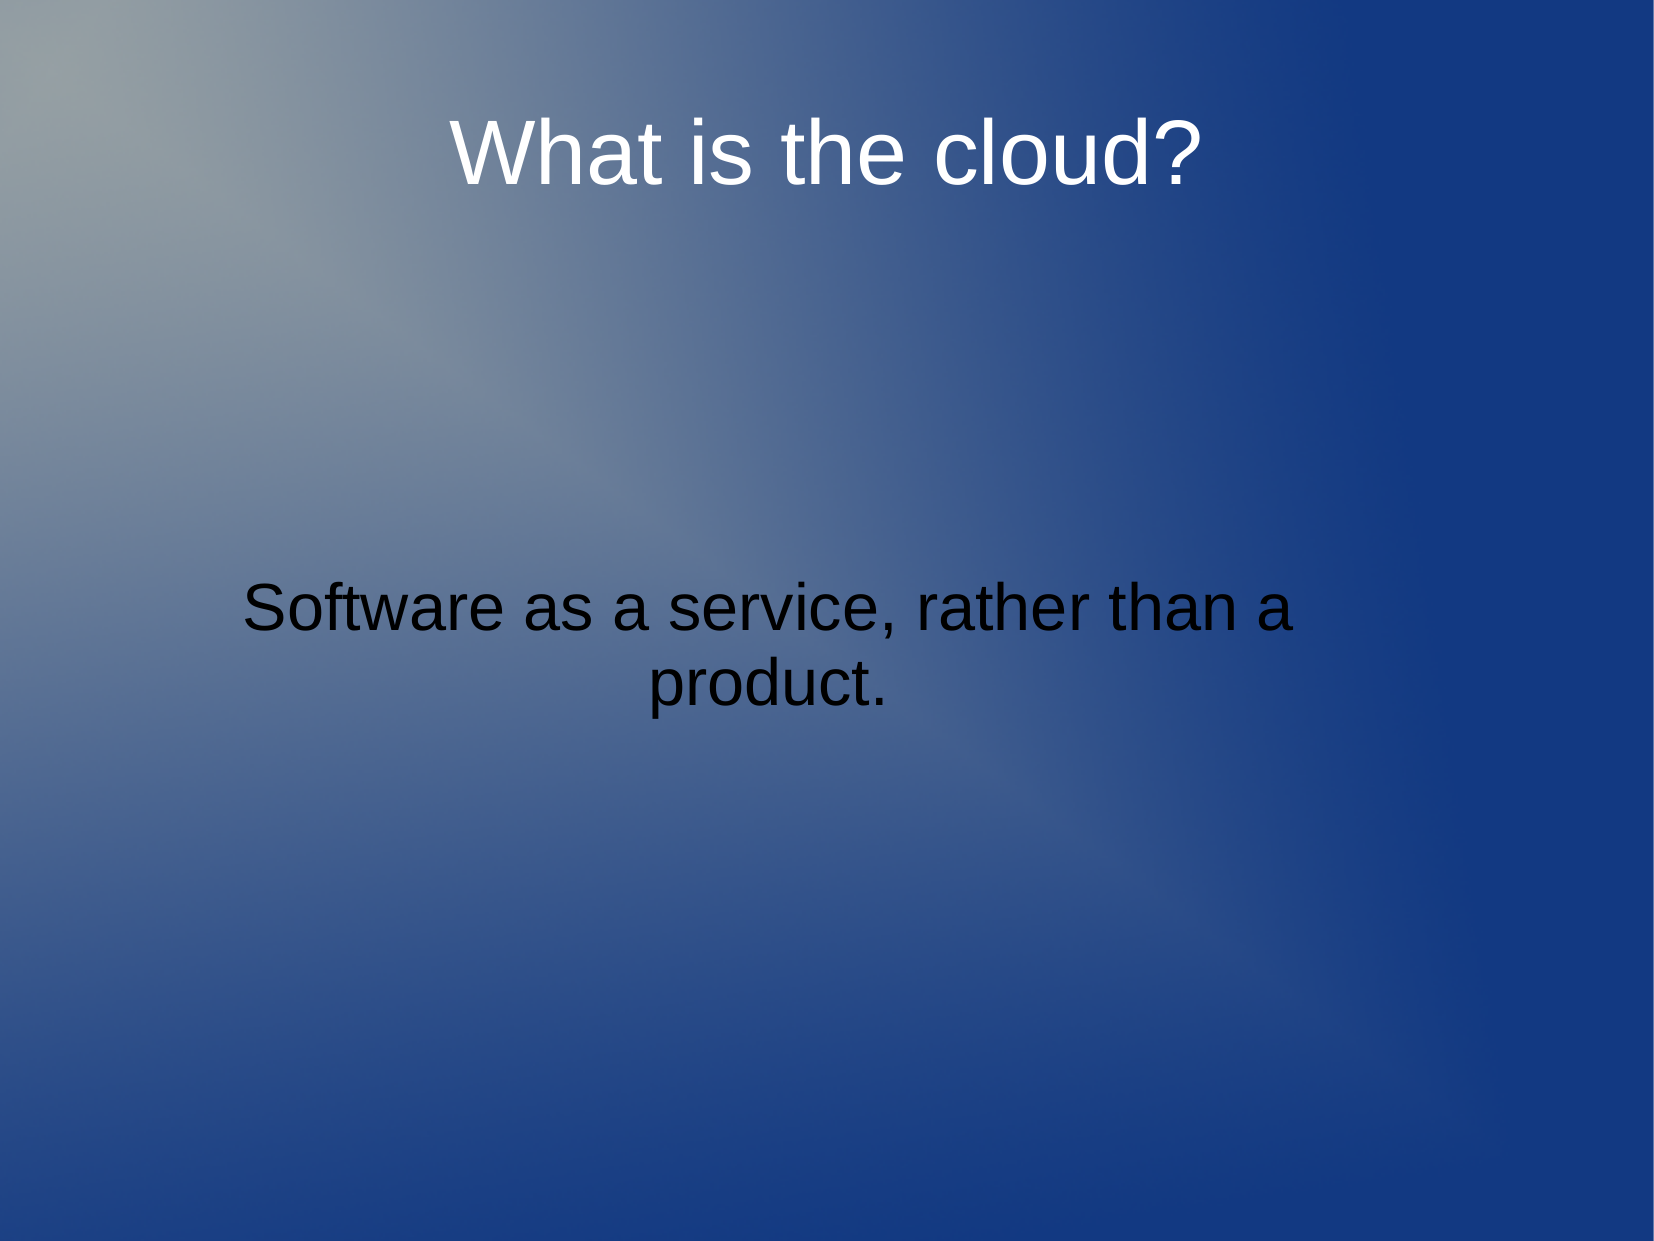

# What is the cloud?
Software as a service, rather than a product.